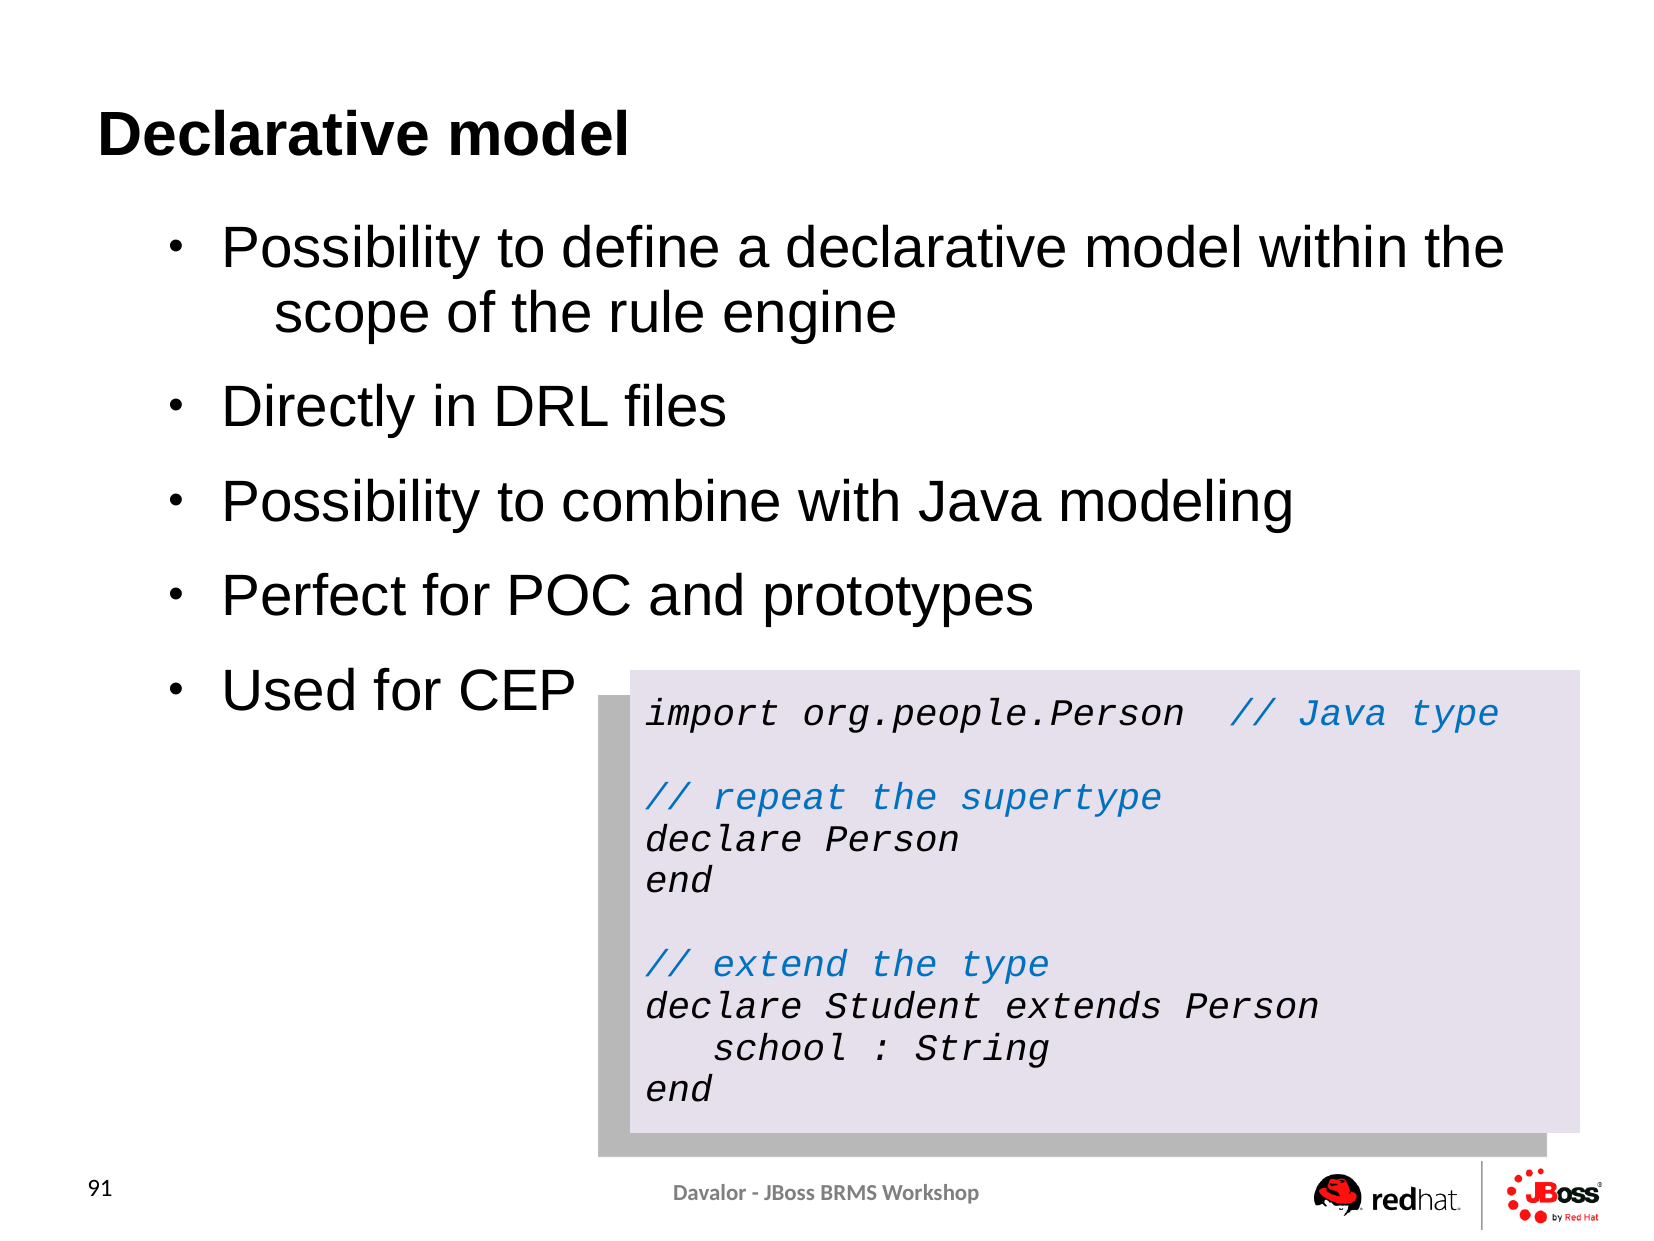

# Declarative model
Possibility to define a declarative model within the scope of the rule engine
Directly in DRL files
Possibility to combine with Java modeling
Perfect for POC and prototypes
Used for CEP
import org.people.Person // Java type
// repeat the supertype
declare Person
end
// extend the type
declare Student extends Person
 school : String
end